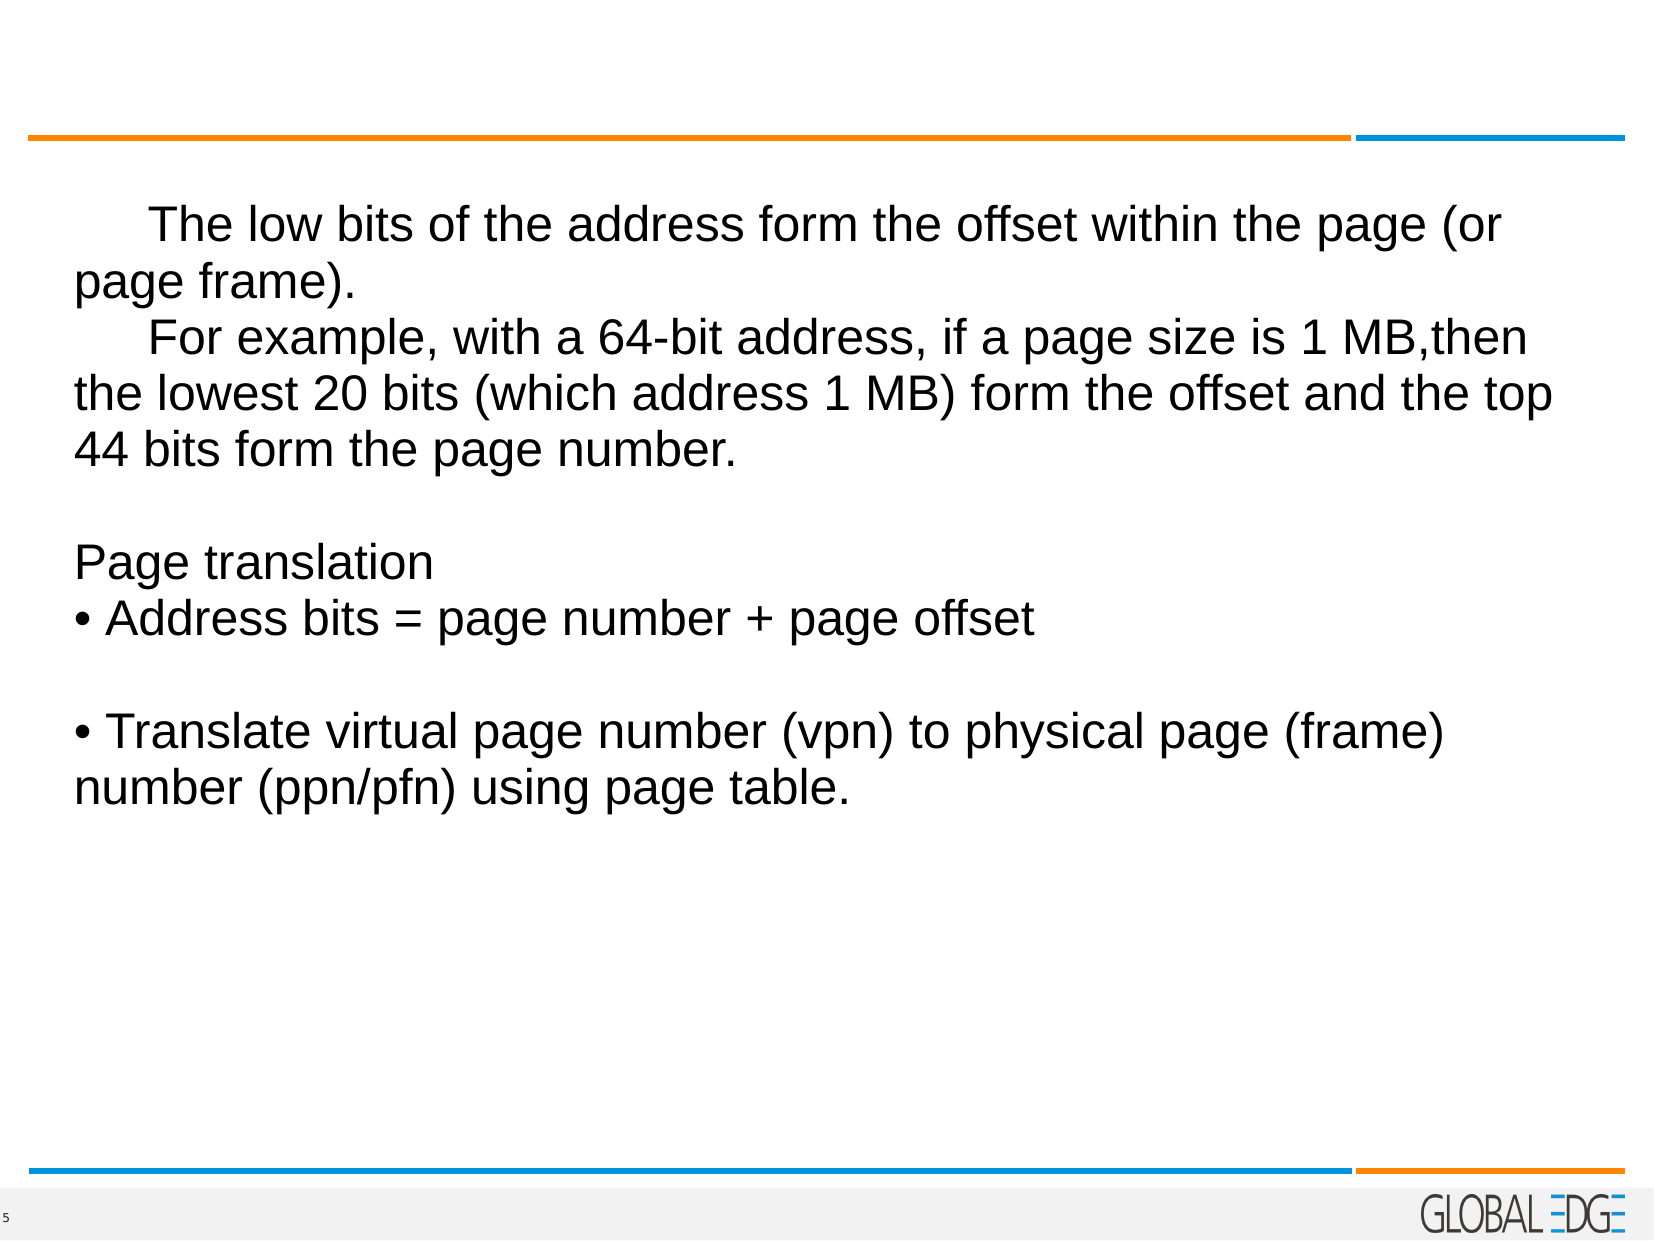

The low bits of the address form the offset within the page (or
page frame).
For example, with a 64-bit address, if a page size is 1 MB,then
the lowest 20 bits (which address 1 MB) form the offset and the top
44 bits form the page number.
Page translation
• Address bits = page number + page offset
• Translate virtual page number (vpn) to physical page (frame)
number (ppn/pfn) using page table.
5